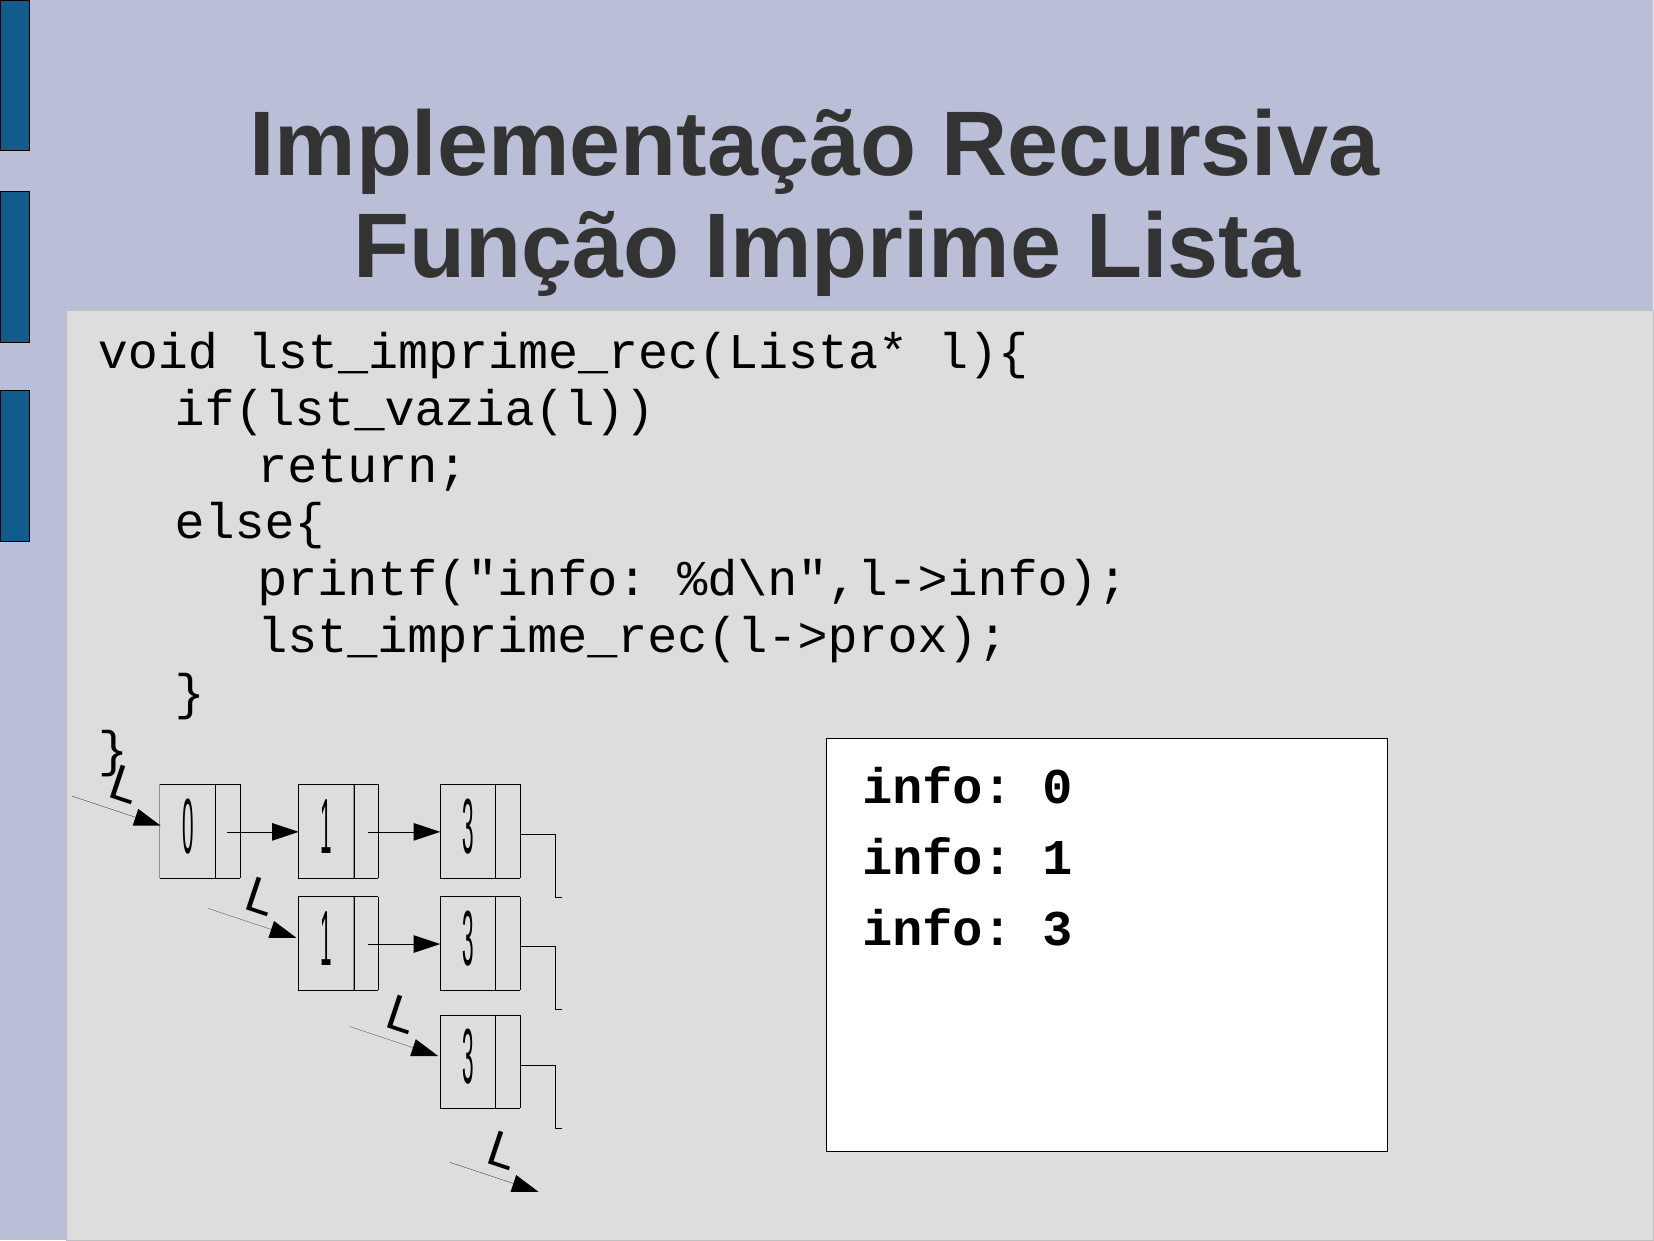

# Implementação Recursiva Função Imprime Lista
void lst_imprime_rec(Lista* l){
if(lst_vazia(l))
return;
else{
printf("info: %d\n",l->info);
lst_imprime_rec(l->prox);
}
}
L
info: 0
info: 1
L
info: 3
L
L